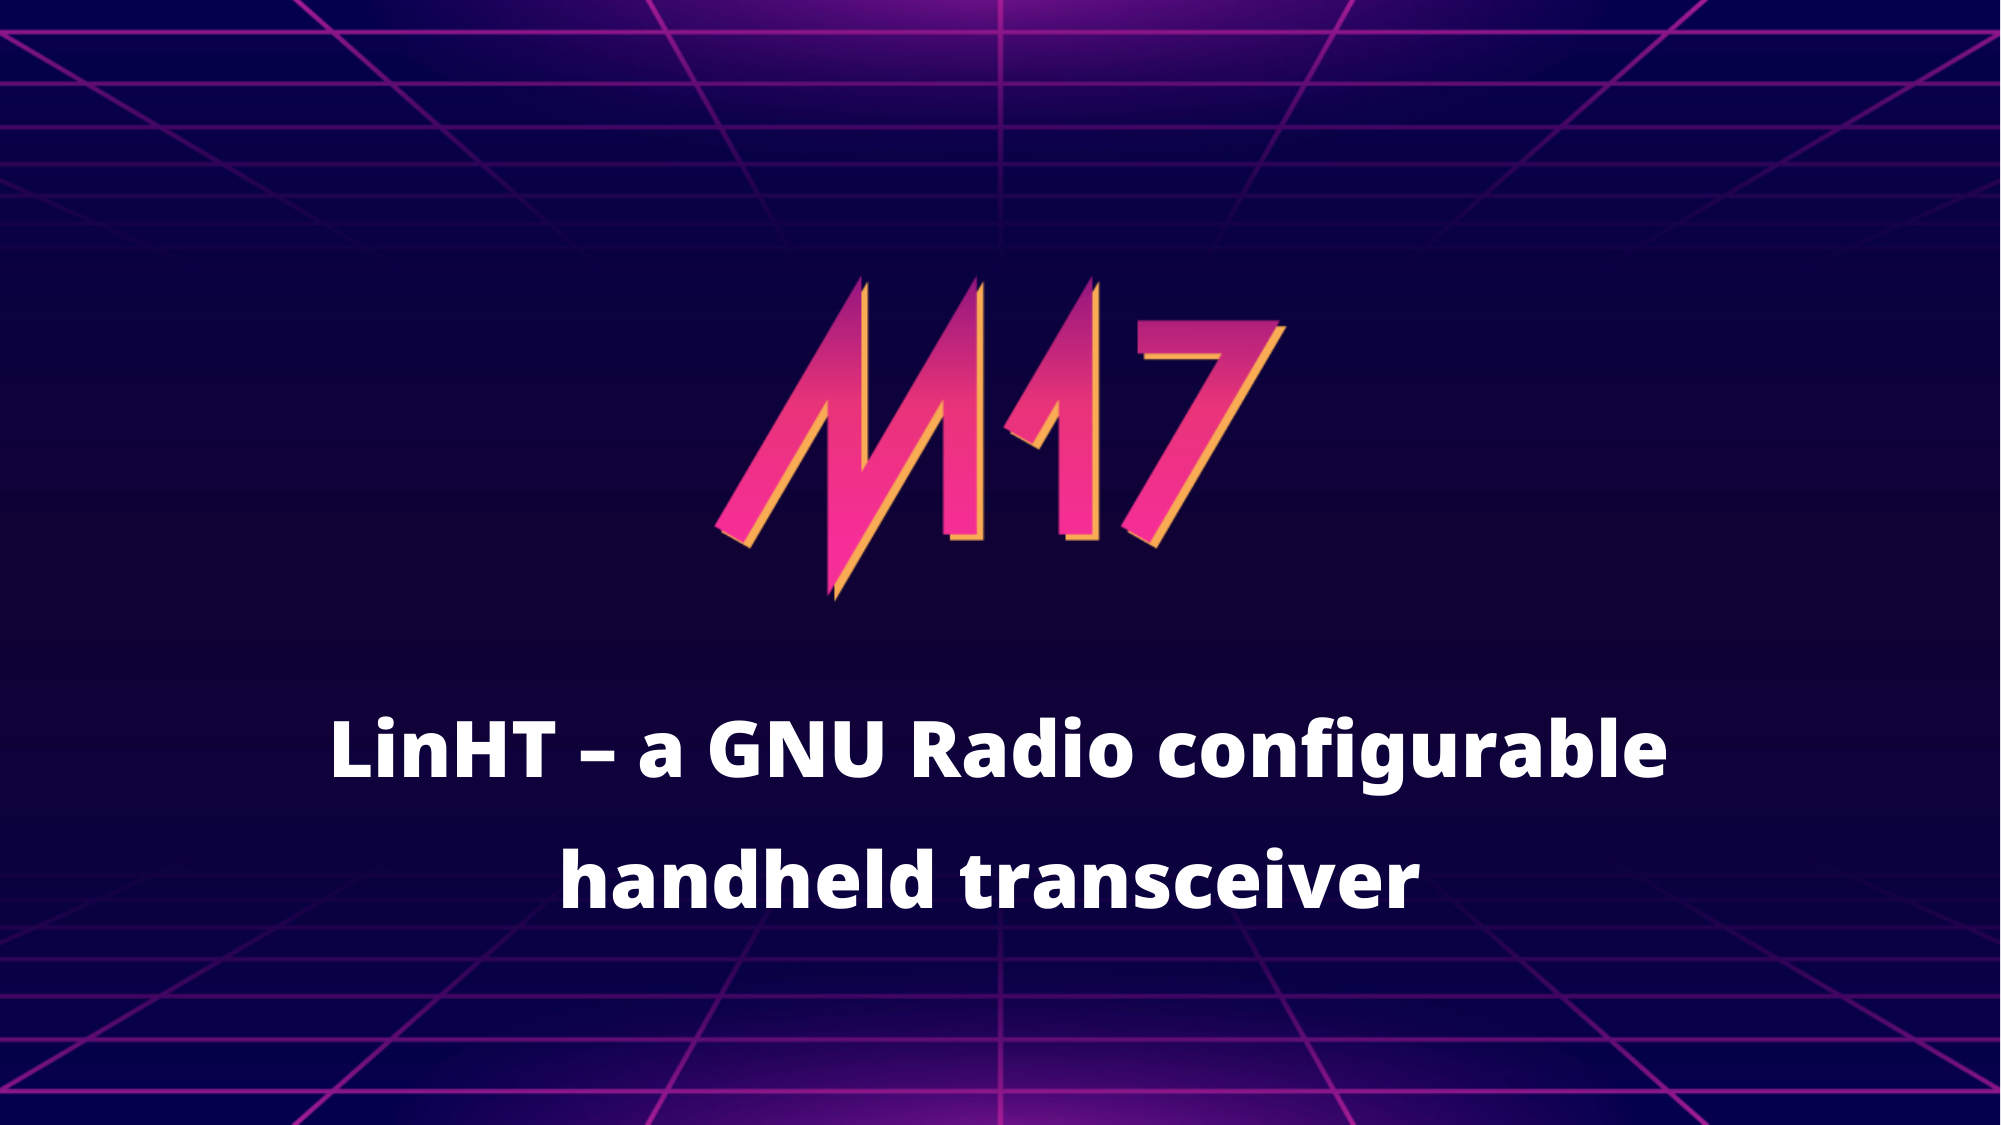

LinHT – a GNU Radio configurable
handheld transceiver